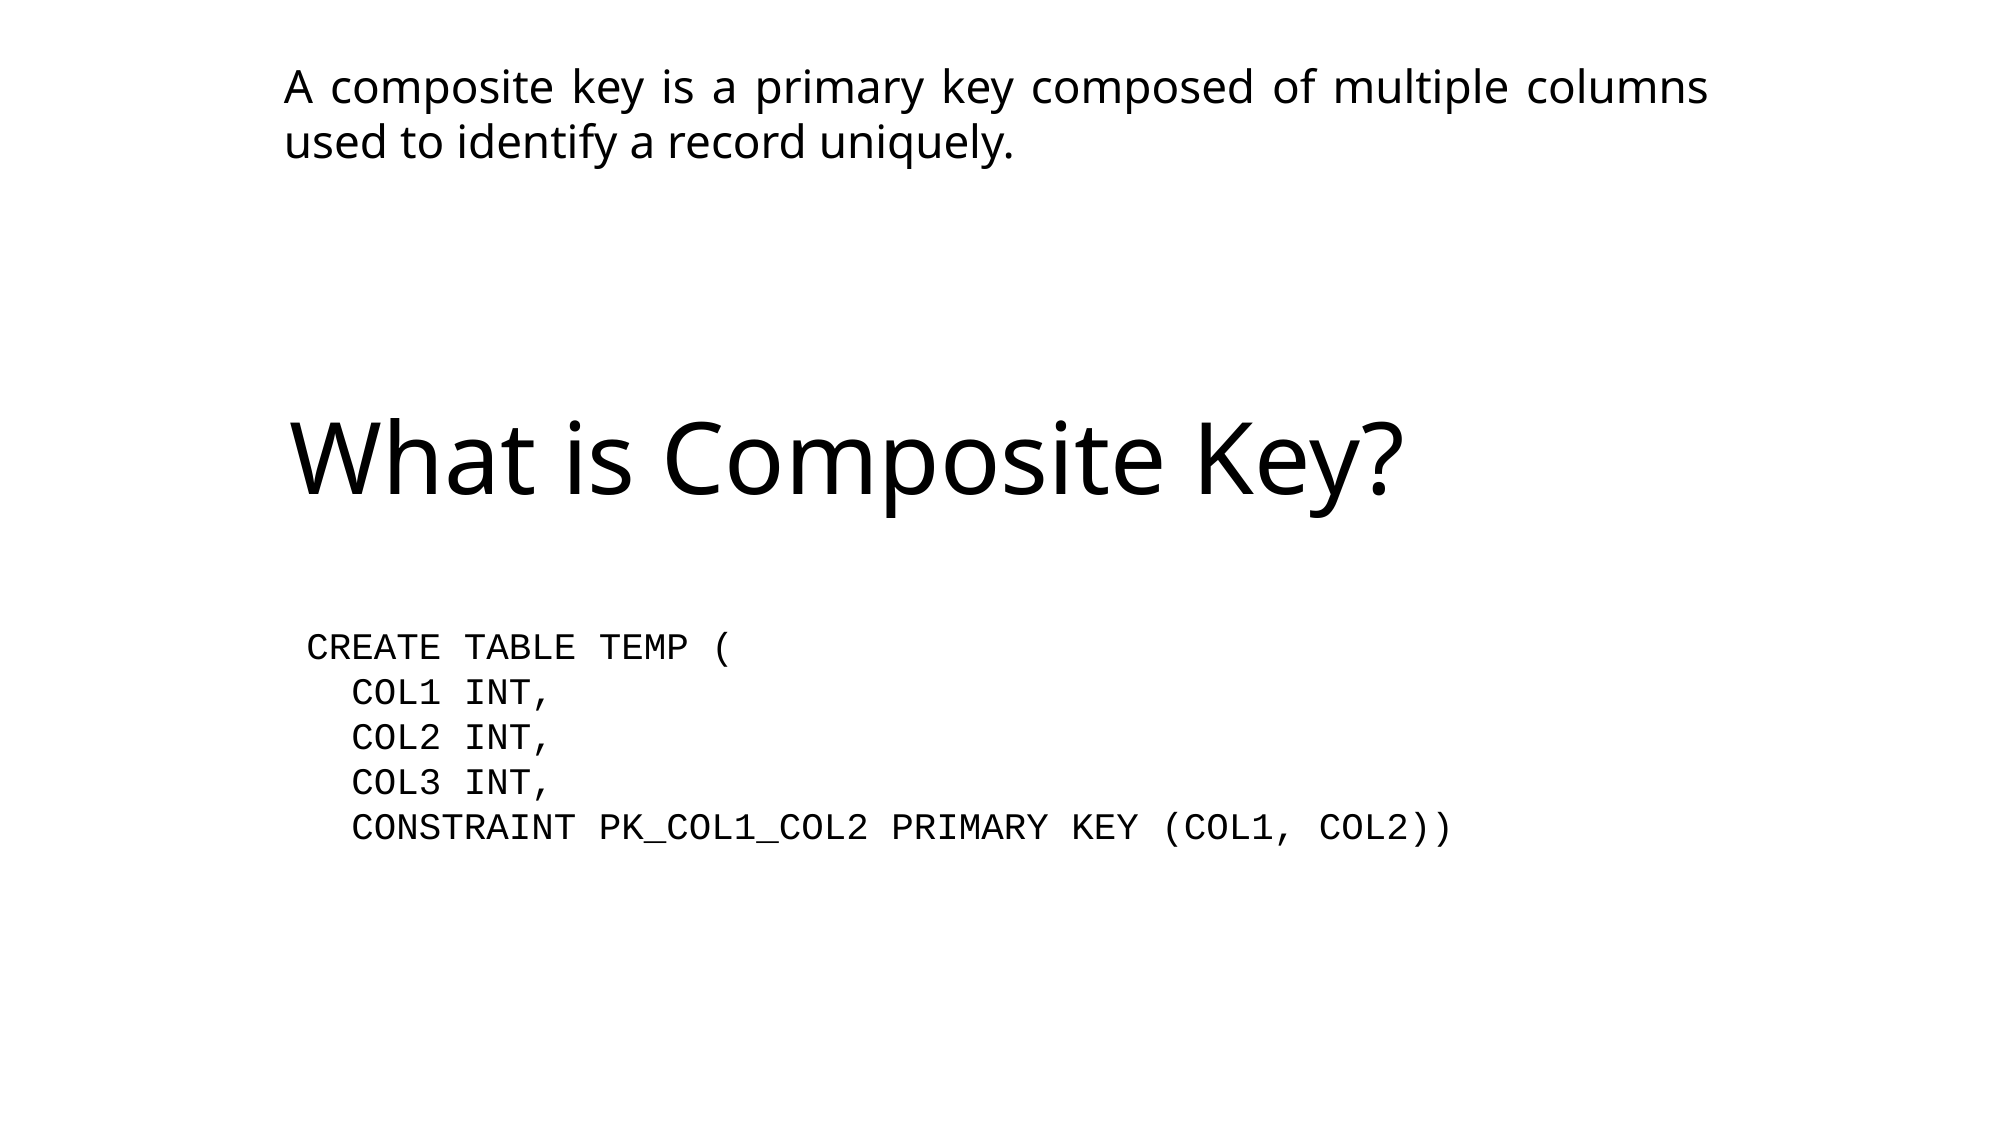

A composite key is a primary key composed of multiple columns used to identify a record uniquely.
What is Composite Key?
 CREATE TABLE TEMP (
 COL1 INT,
 COL2 INT,
 COL3 INT,
 CONSTRAINT PK_COL1_COL2 PRIMARY KEY (COL1, COL2))